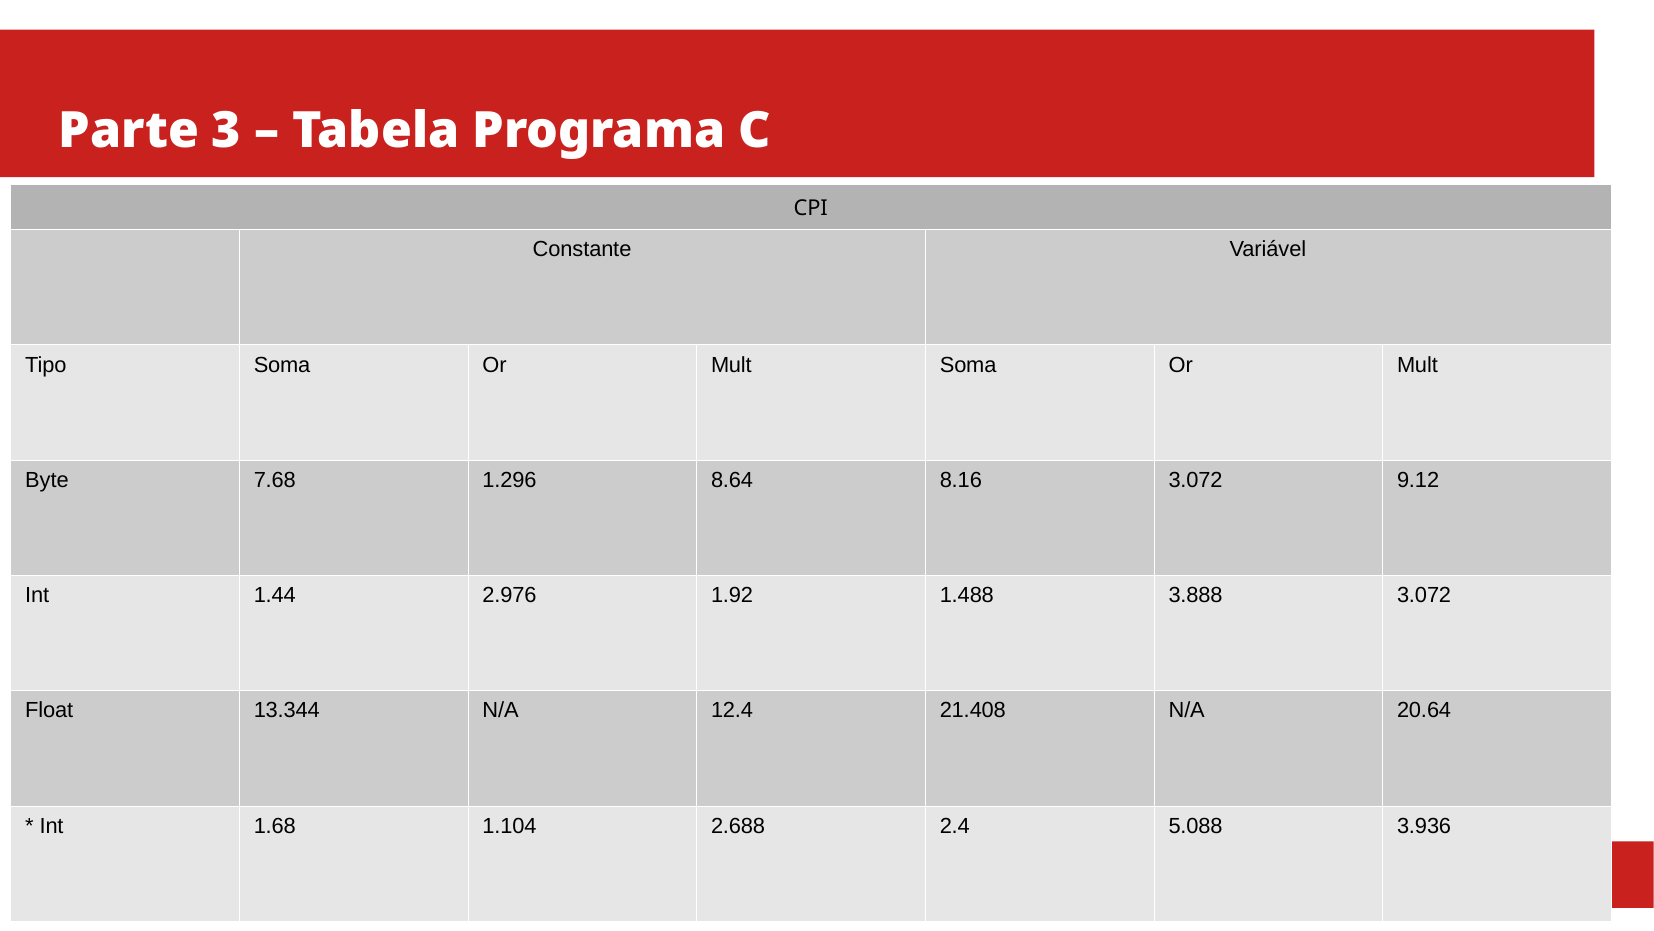

# Parte 3 – Tabela Programa C
| CPI | | | | | | |
| --- | --- | --- | --- | --- | --- | --- |
| | Constante | | | Variável | | |
| Tipo | Soma | Or | Mult | Soma | Or | Mult |
| Byte | 7.68 | 1.296 | 8.64 | 8.16 | 3.072 | 9.12 |
| Int | 1.44 | 2.976 | 1.92 | 1.488 | 3.888 | 3.072 |
| Float | 13.344 | N/A | 12.4 | 21.408 | N/A | 20.64 |
| \* Int | 1.68 | 1.104 | 2.688 | 2.4 | 5.088 | 3.936 |
13